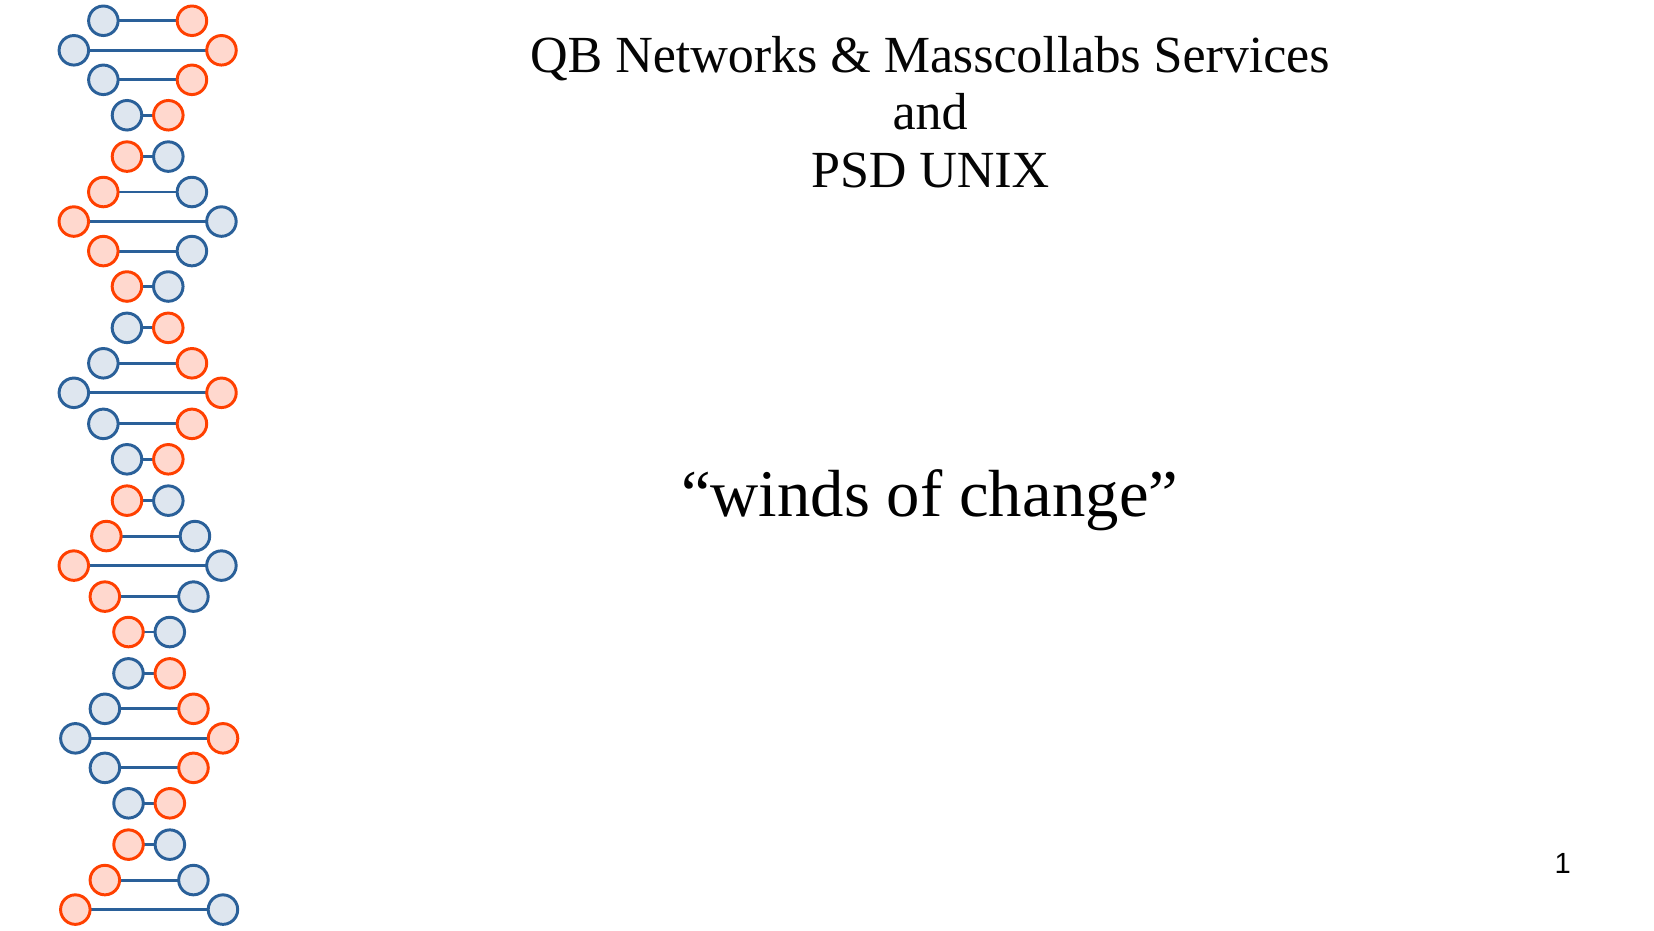

# QB Networks & Masscollabs Services and PSD UNIX
“winds of change”
1